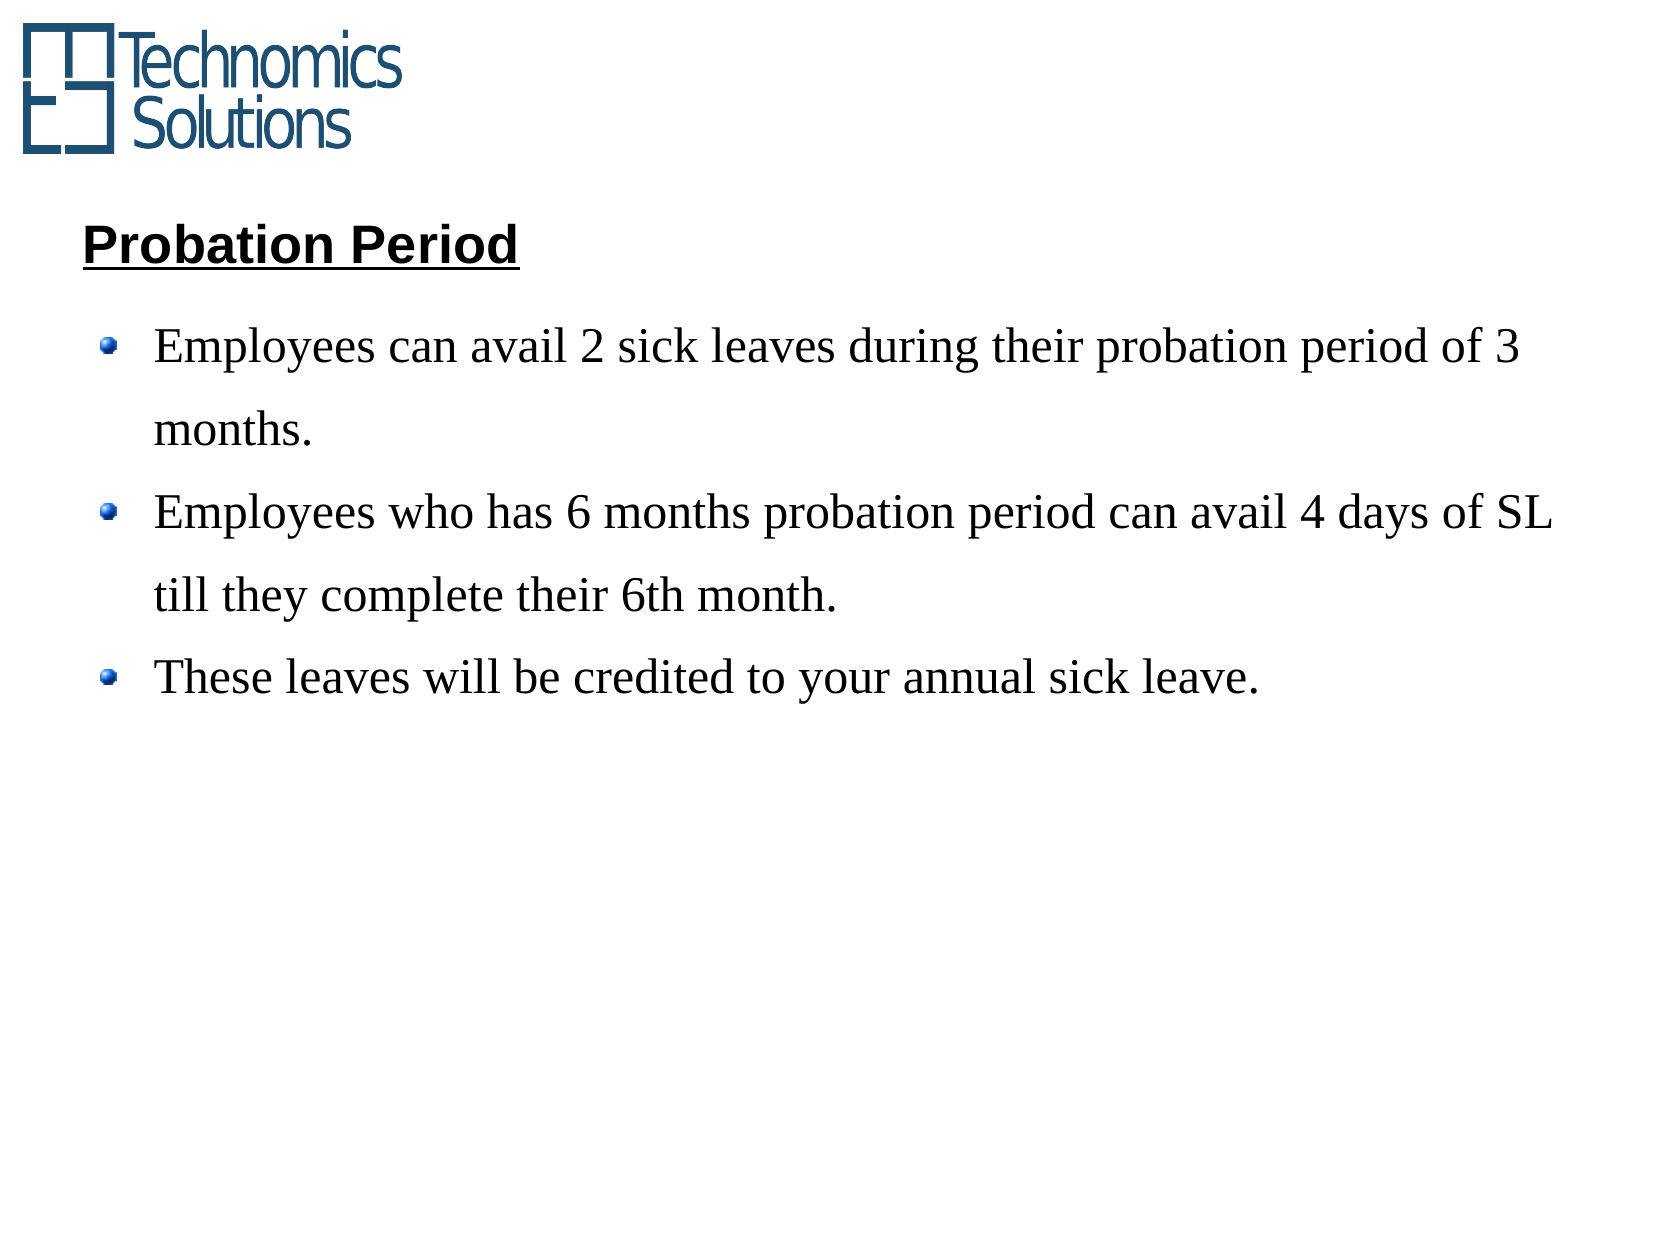

Probation Period
# Employees can avail 2 sick leaves during their probation period of 3 months.
Employees who has 6 months probation period can avail 4 days of SL till they complete their 6th month.
These leaves will be credited to your annual sick leave.